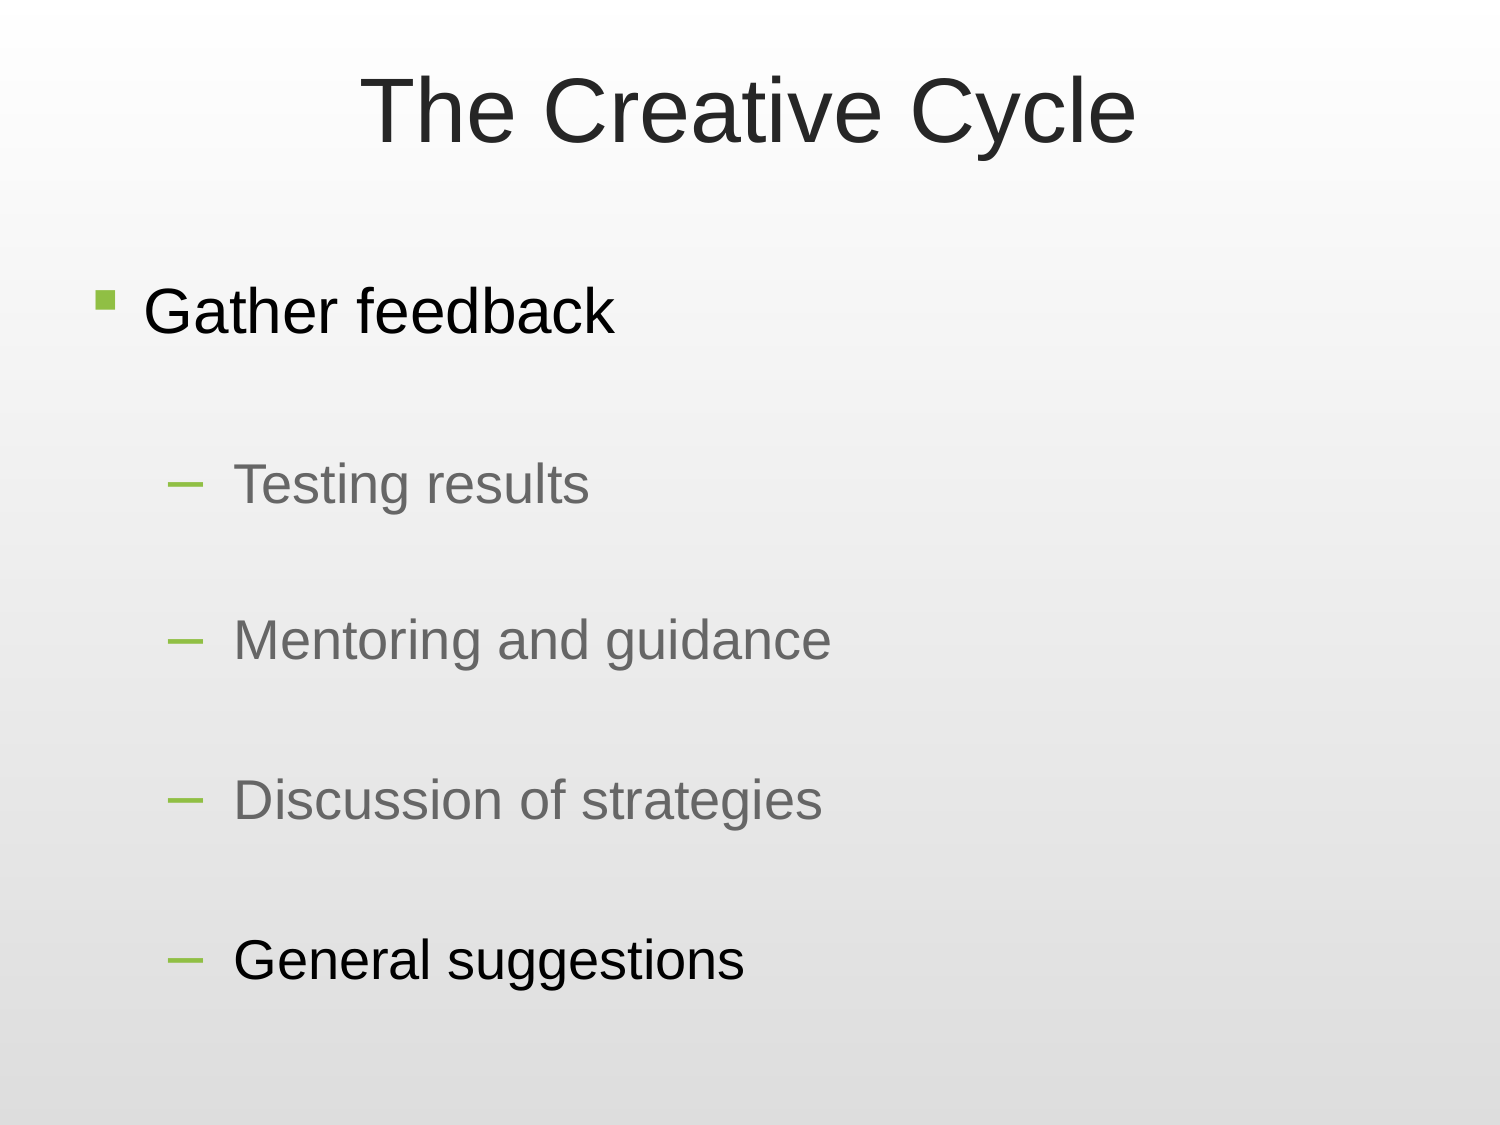

# The Creative Cycle
Gather feedback
Testing results
Mentoring and guidance
Discussion of strategies
General suggestions